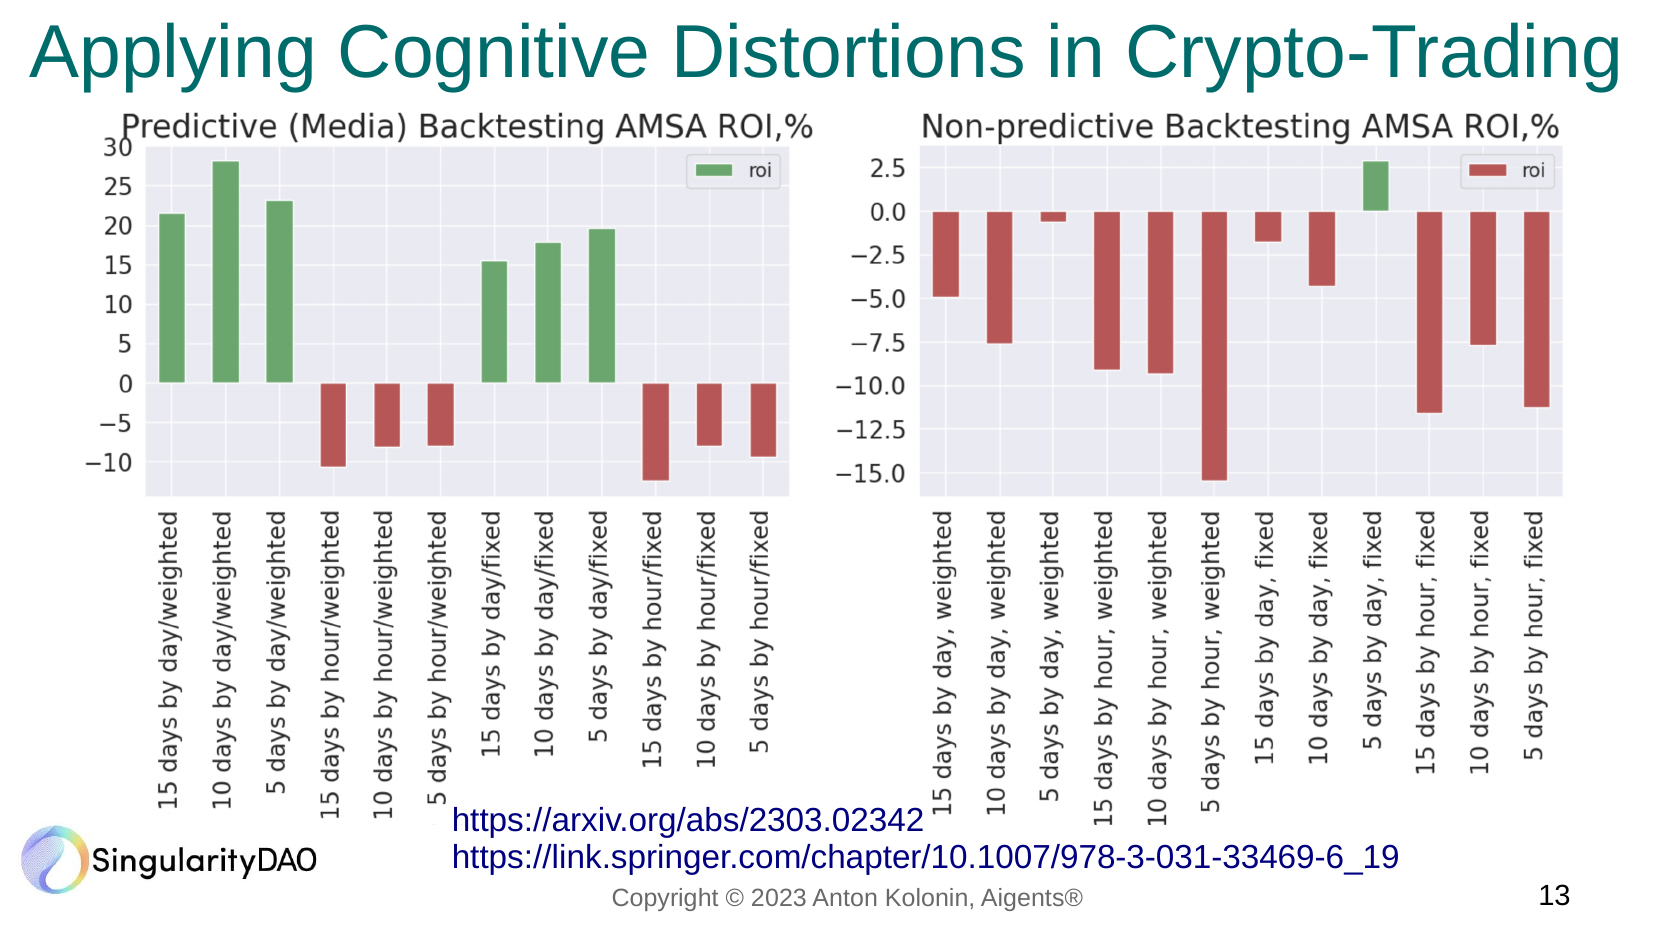

Applying Cognitive Distortions in Crypto-Trading
https://arxiv.org/abs/2303.02342
https://link.springer.com/chapter/10.1007/978-3-031-33469-6_19
Copyright © 2023 Anton Kolonin, Aigents®
13